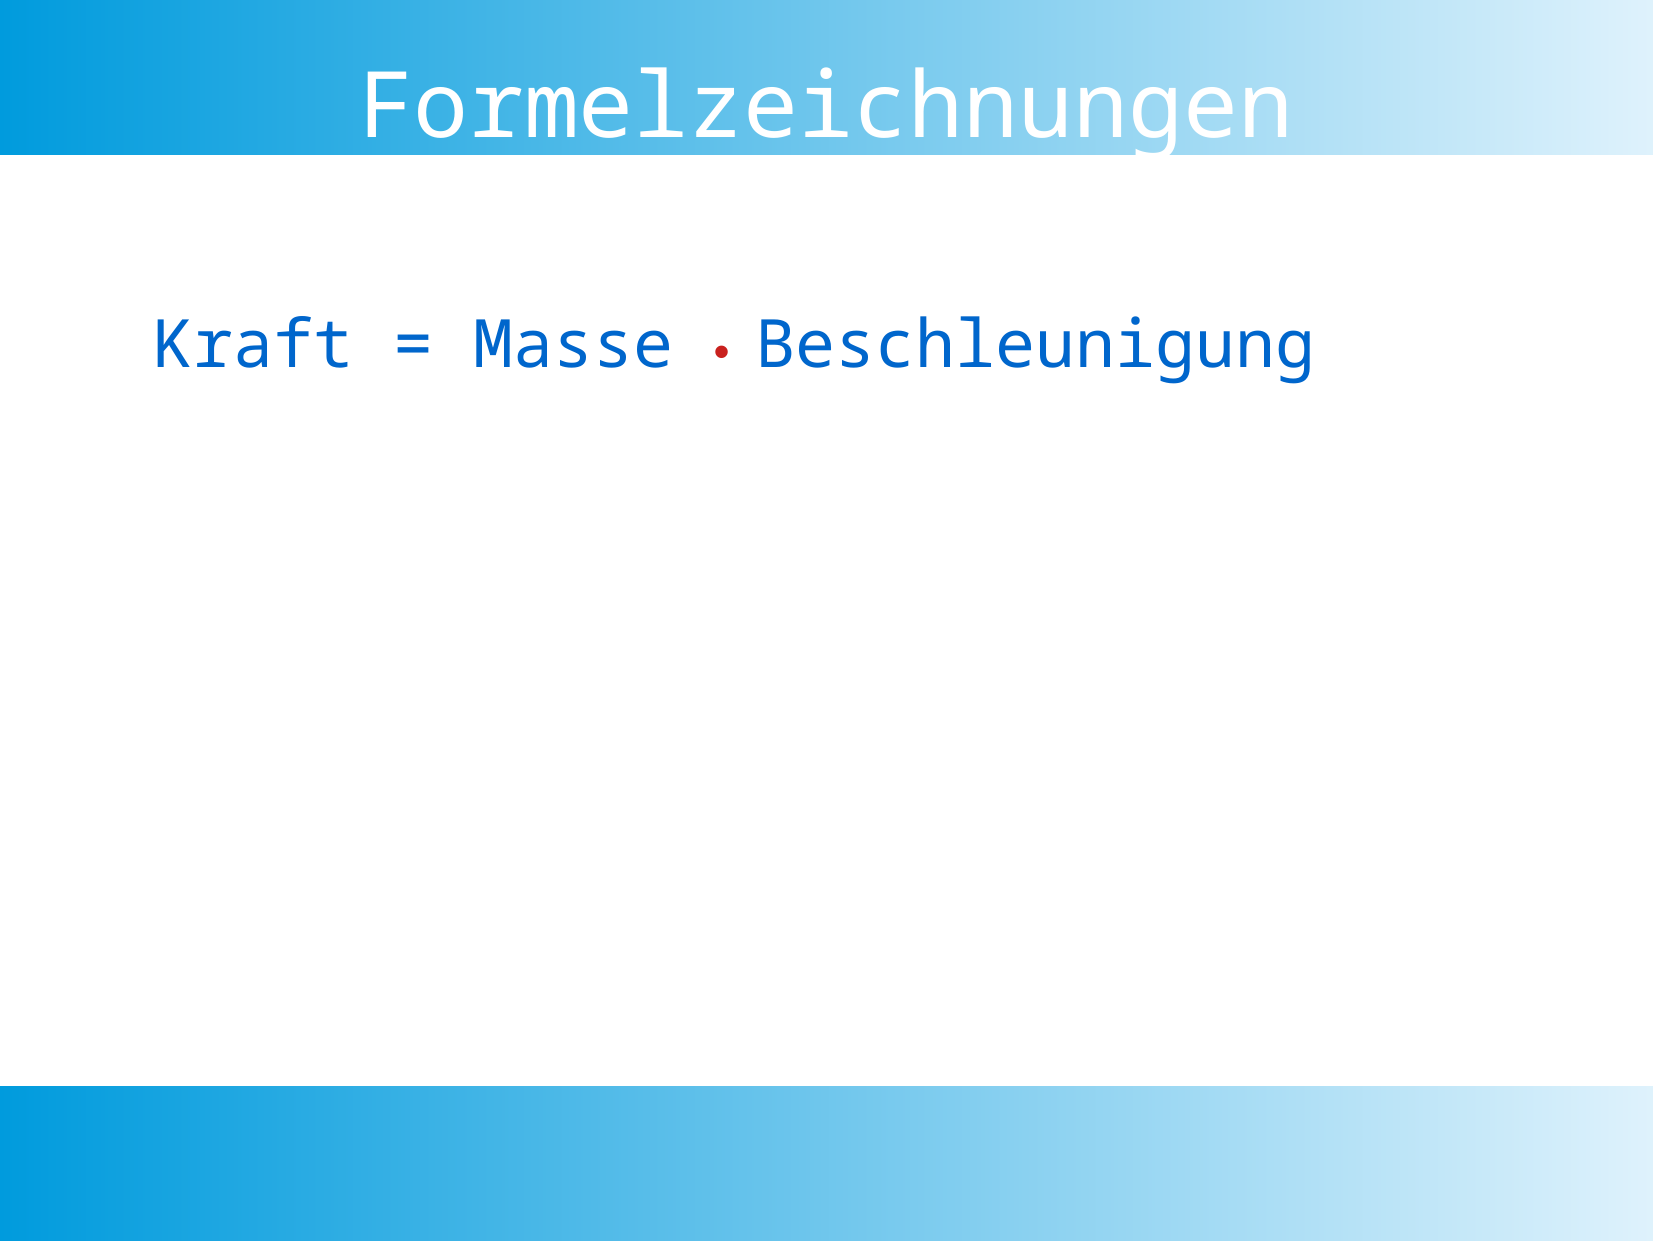

# Formelzeichnungen
Kraft = Masse • Beschleunigung